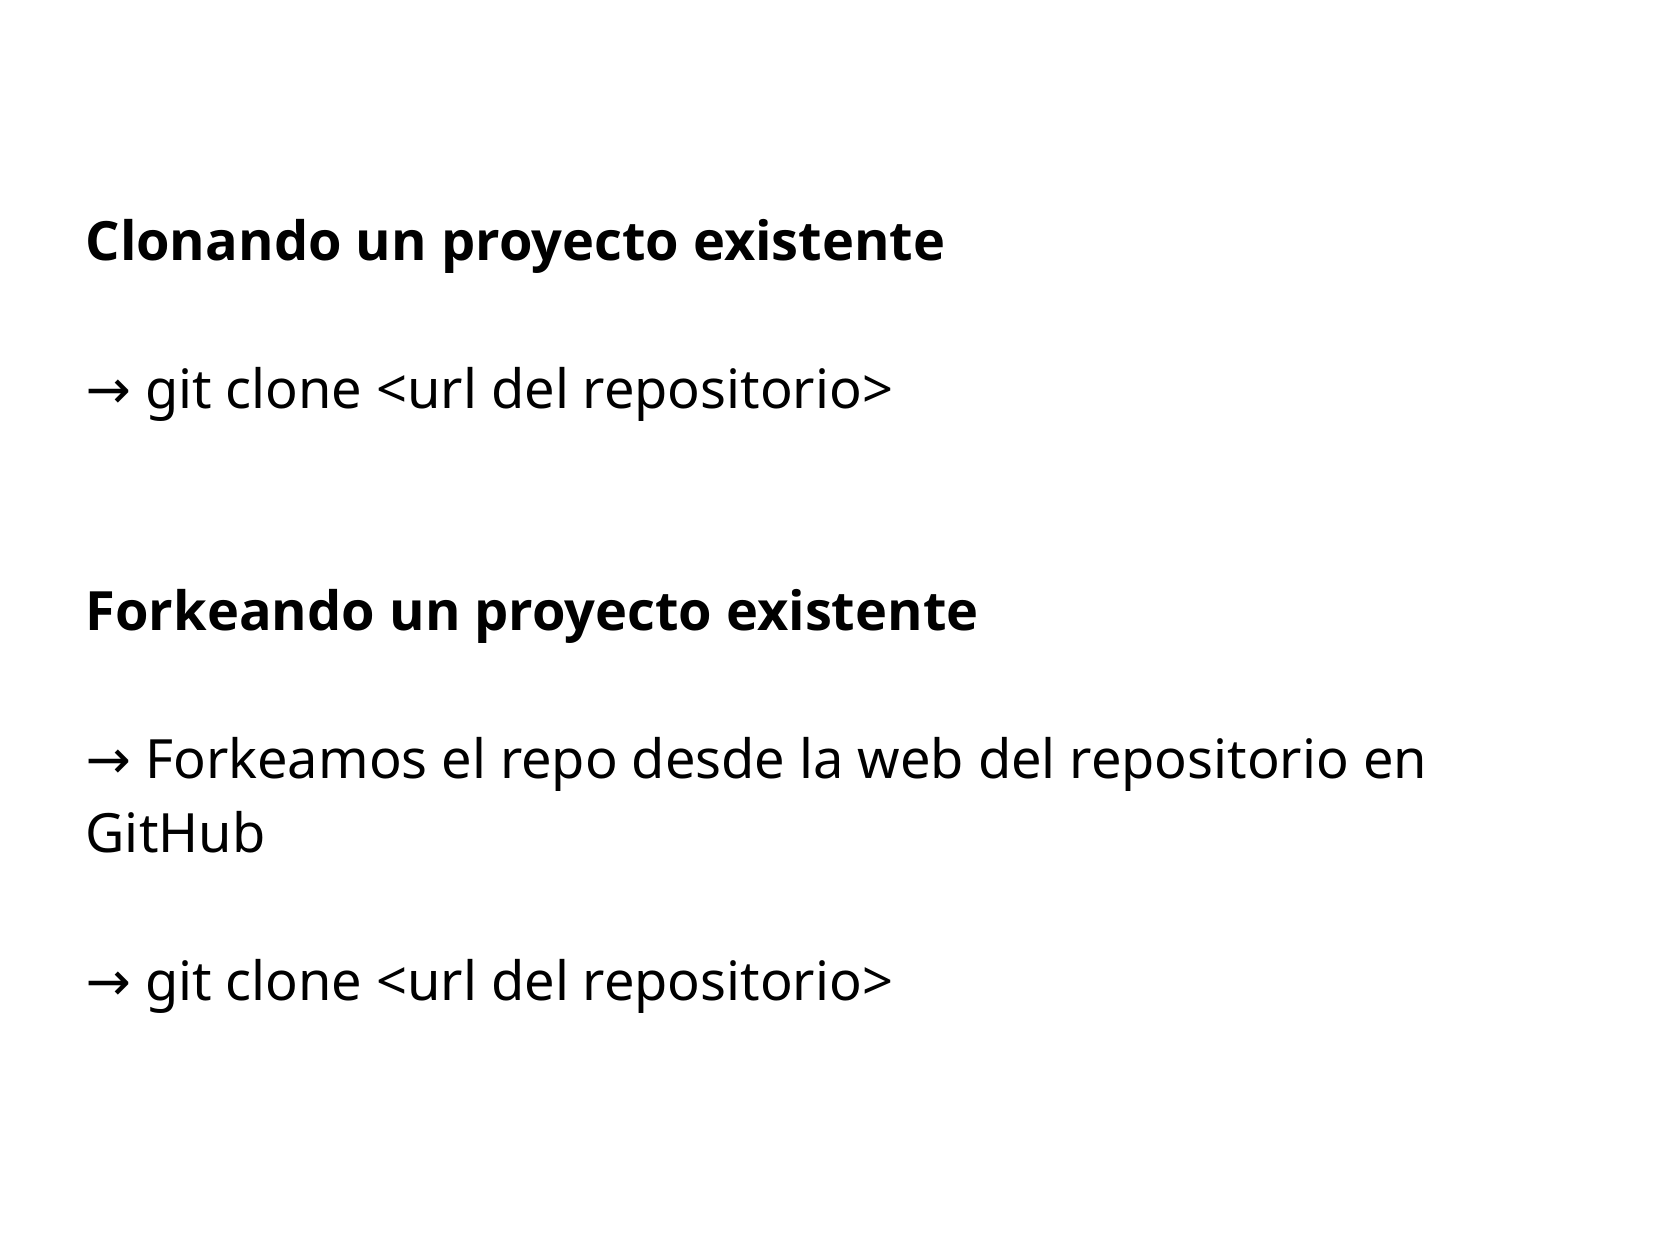

Clonando un proyecto existente
→ git clone <url del repositorio>
Forkeando un proyecto existente
→ Forkeamos el repo desde la web del repositorio en GitHub
→ git clone <url del repositorio>